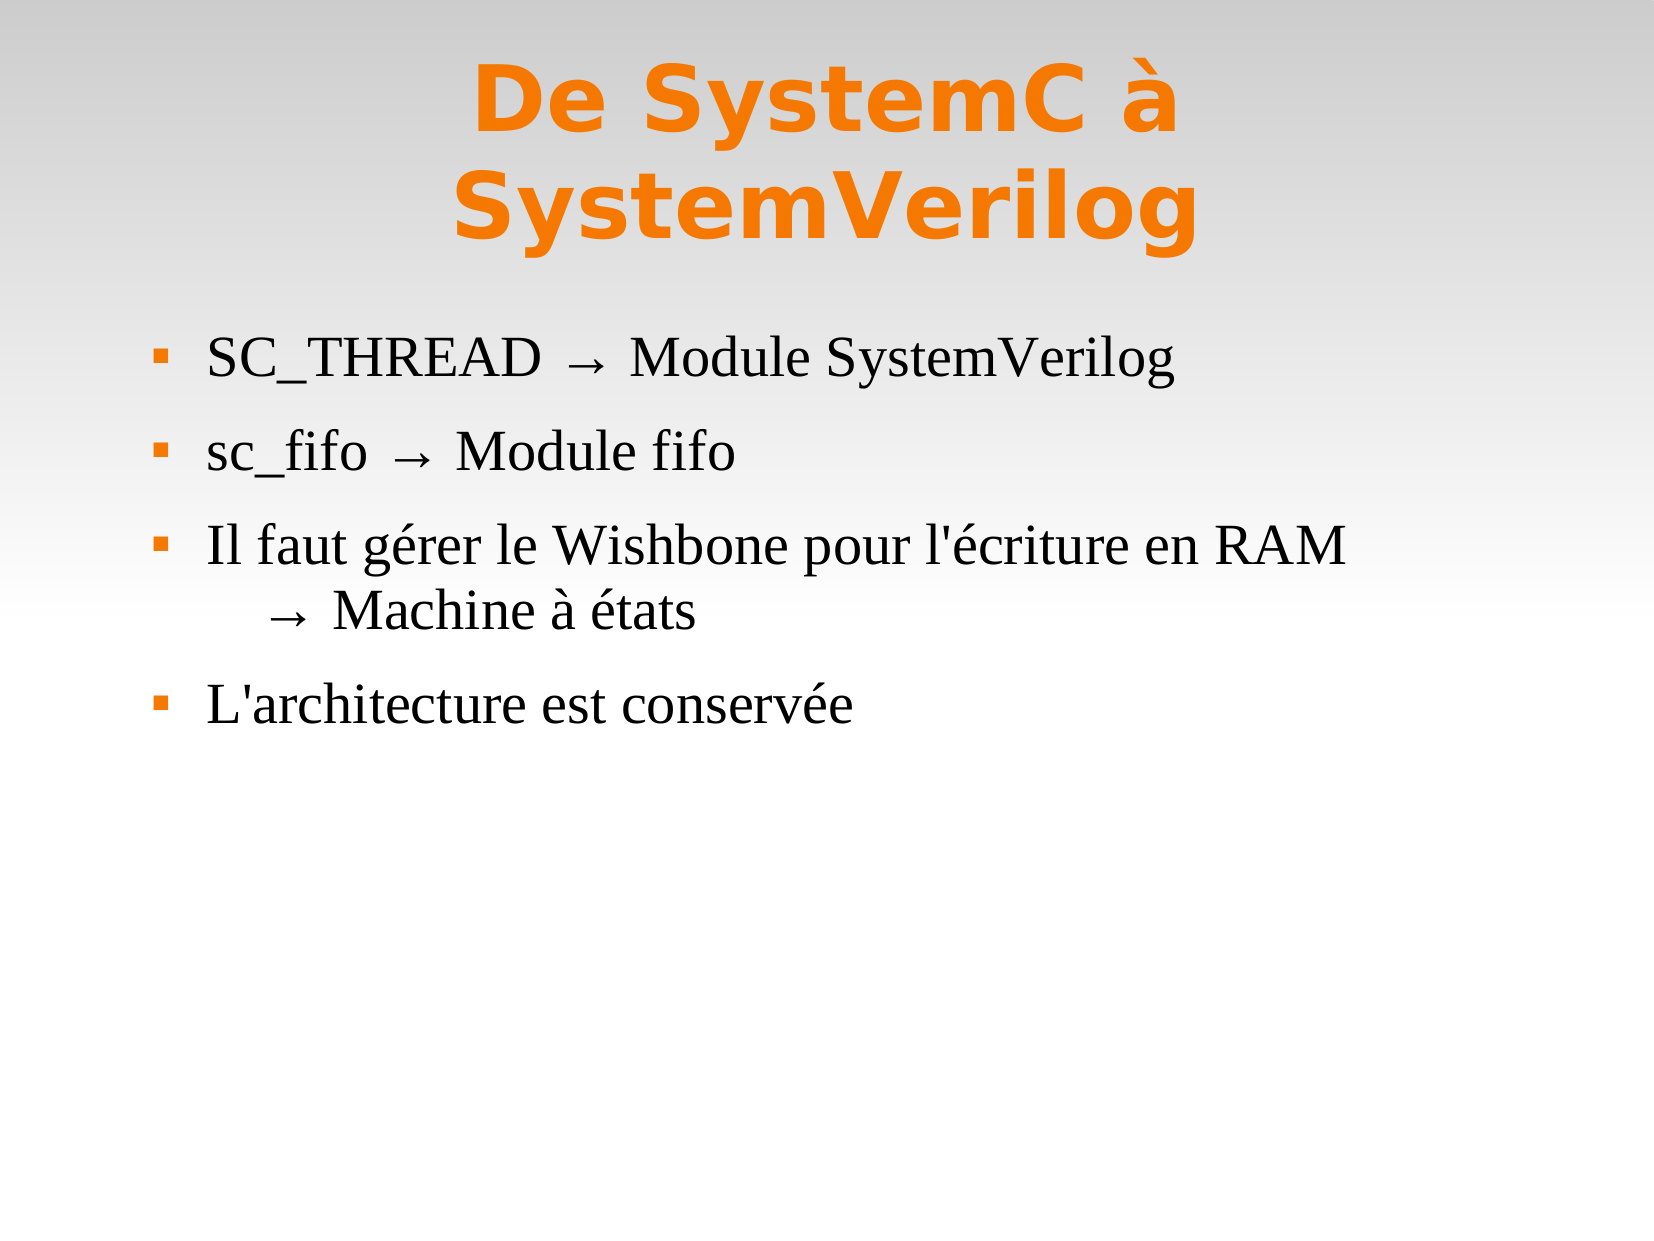

# De SystemC à SystemVerilog
SC_THREAD → Module SystemVerilog
sc_fifo → Module fifo
Il faut gérer le Wishbone pour l'écriture en RAM
→ Machine à états
L'architecture est conservée